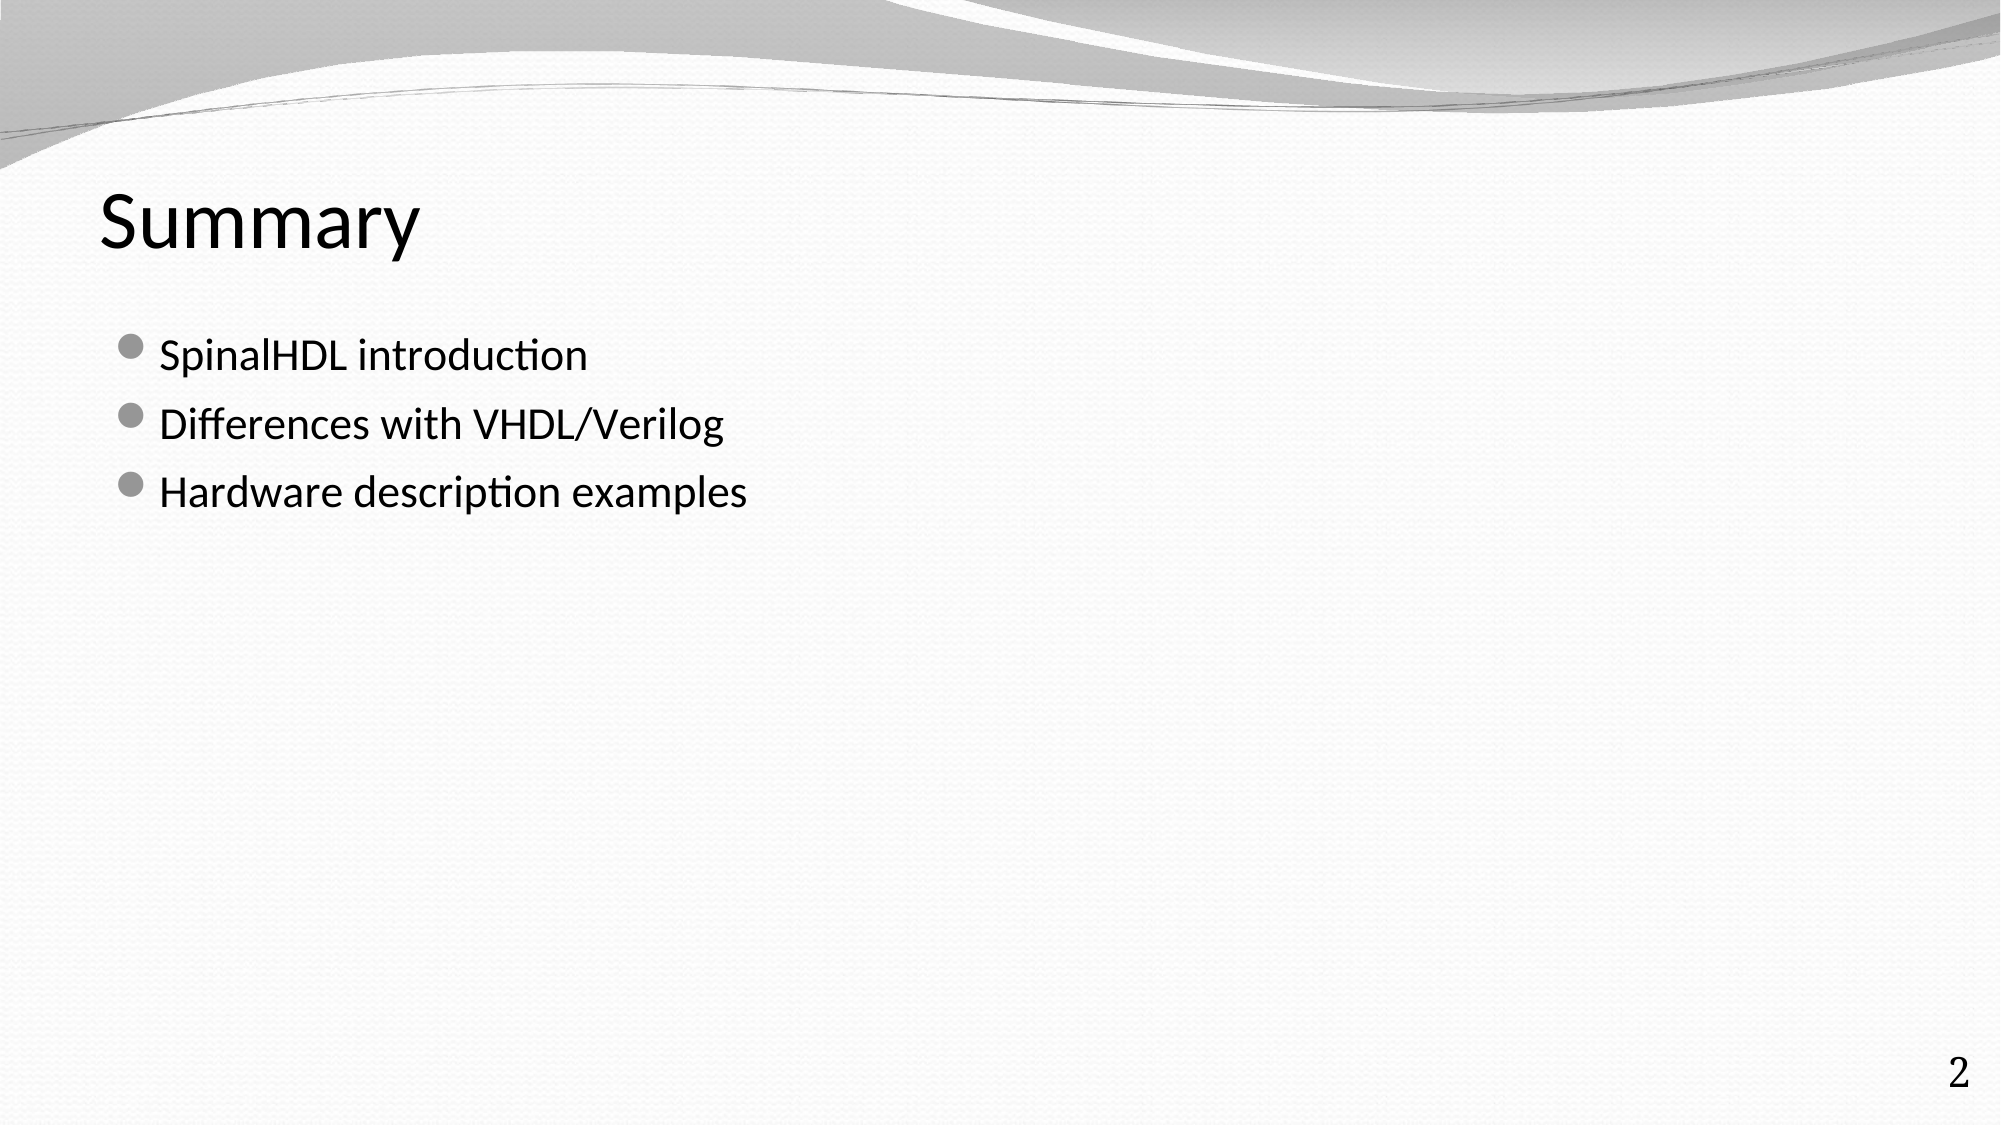

Summary
# SpinalHDL introduction
Differences with VHDL/Verilog
Hardware description examples